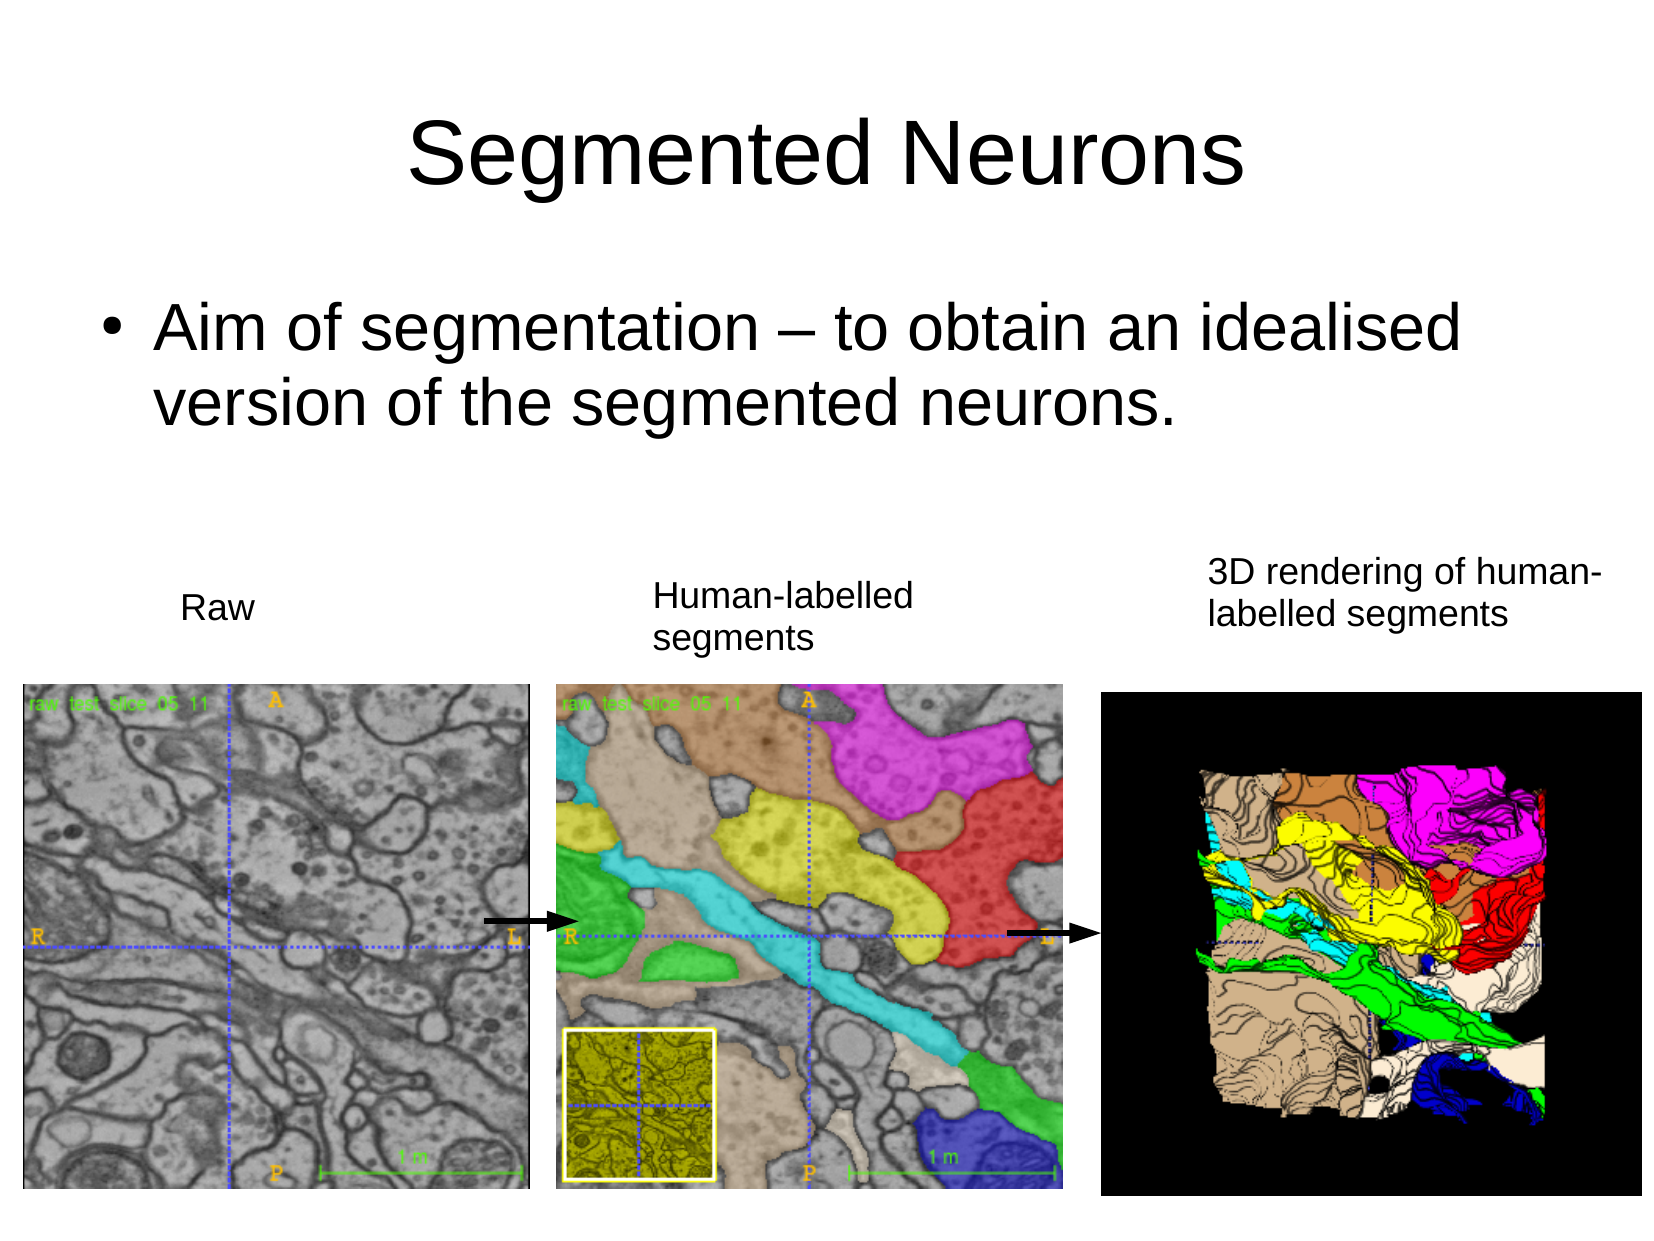

# Segmented Neurons
Aim of segmentation – to obtain an idealised version of the segmented neurons.
3D rendering of human-labelled segments
Human-labelled segments
Raw